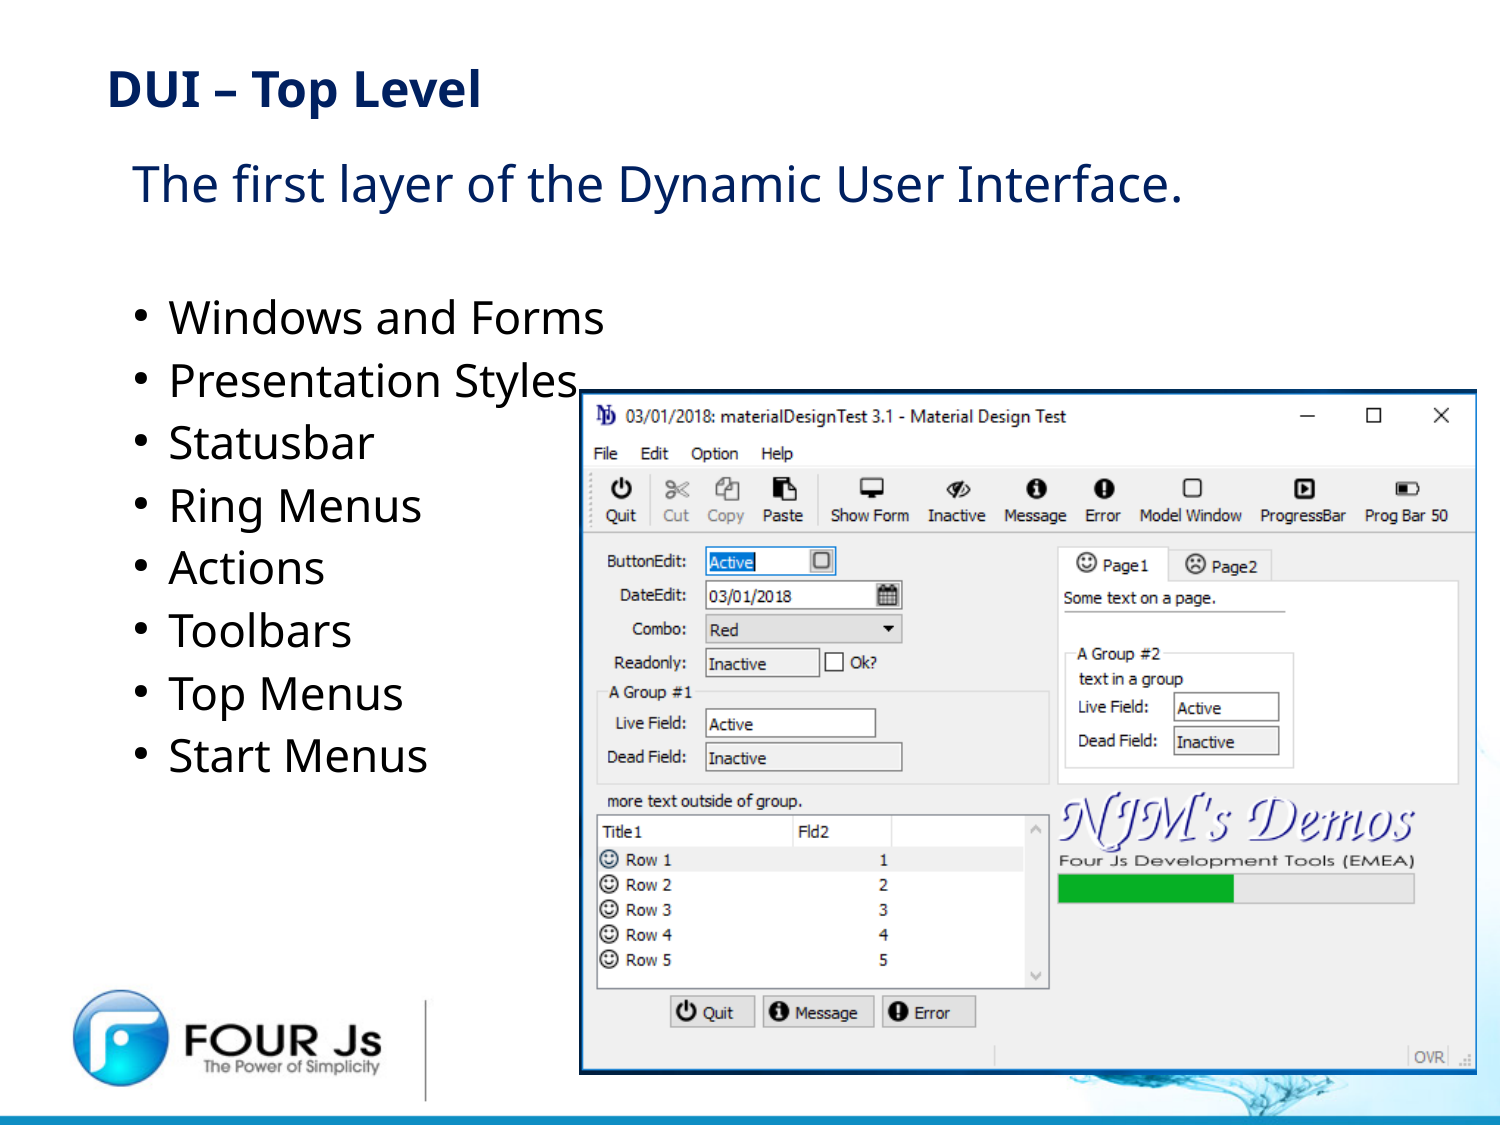

# DUI – Top Level
The first layer of the Dynamic User Interface.
Windows and Forms
Presentation Styles
Statusbar
Ring Menus
Actions
Toolbars
Top Menus
Start Menus